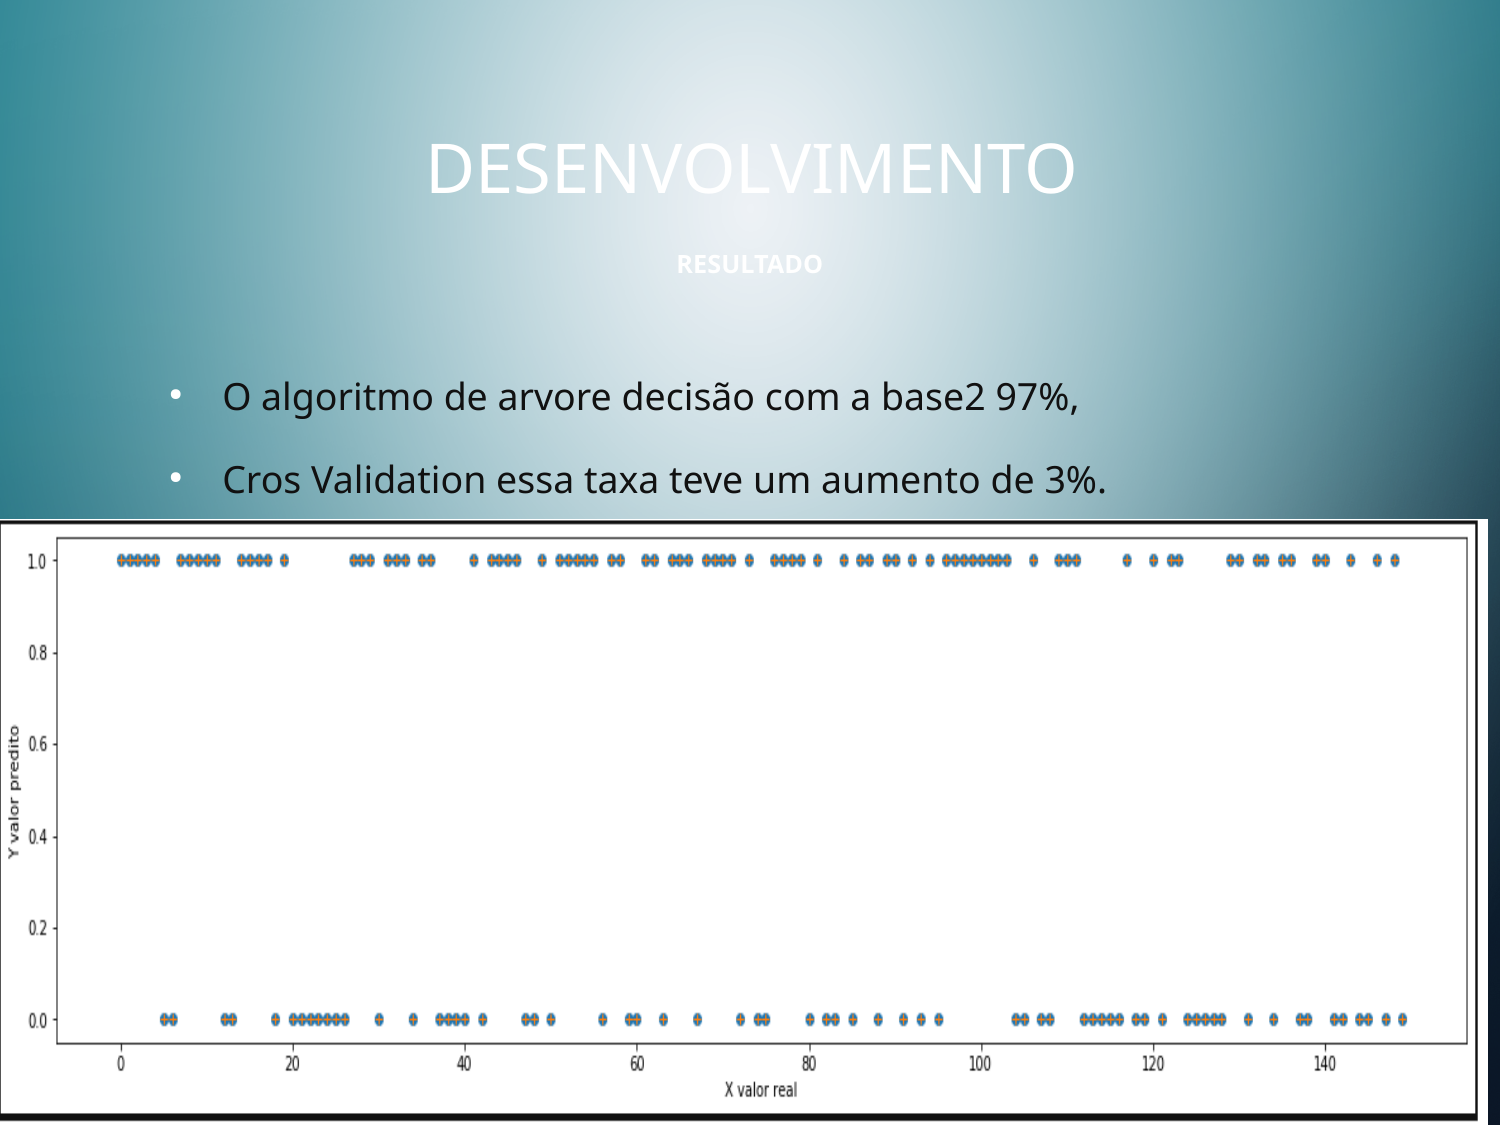

Desenvolvimento
# Resultado
O algoritmo de arvore decisão com a base2 97%,
Cros Validation essa taxa teve um aumento de 3%.